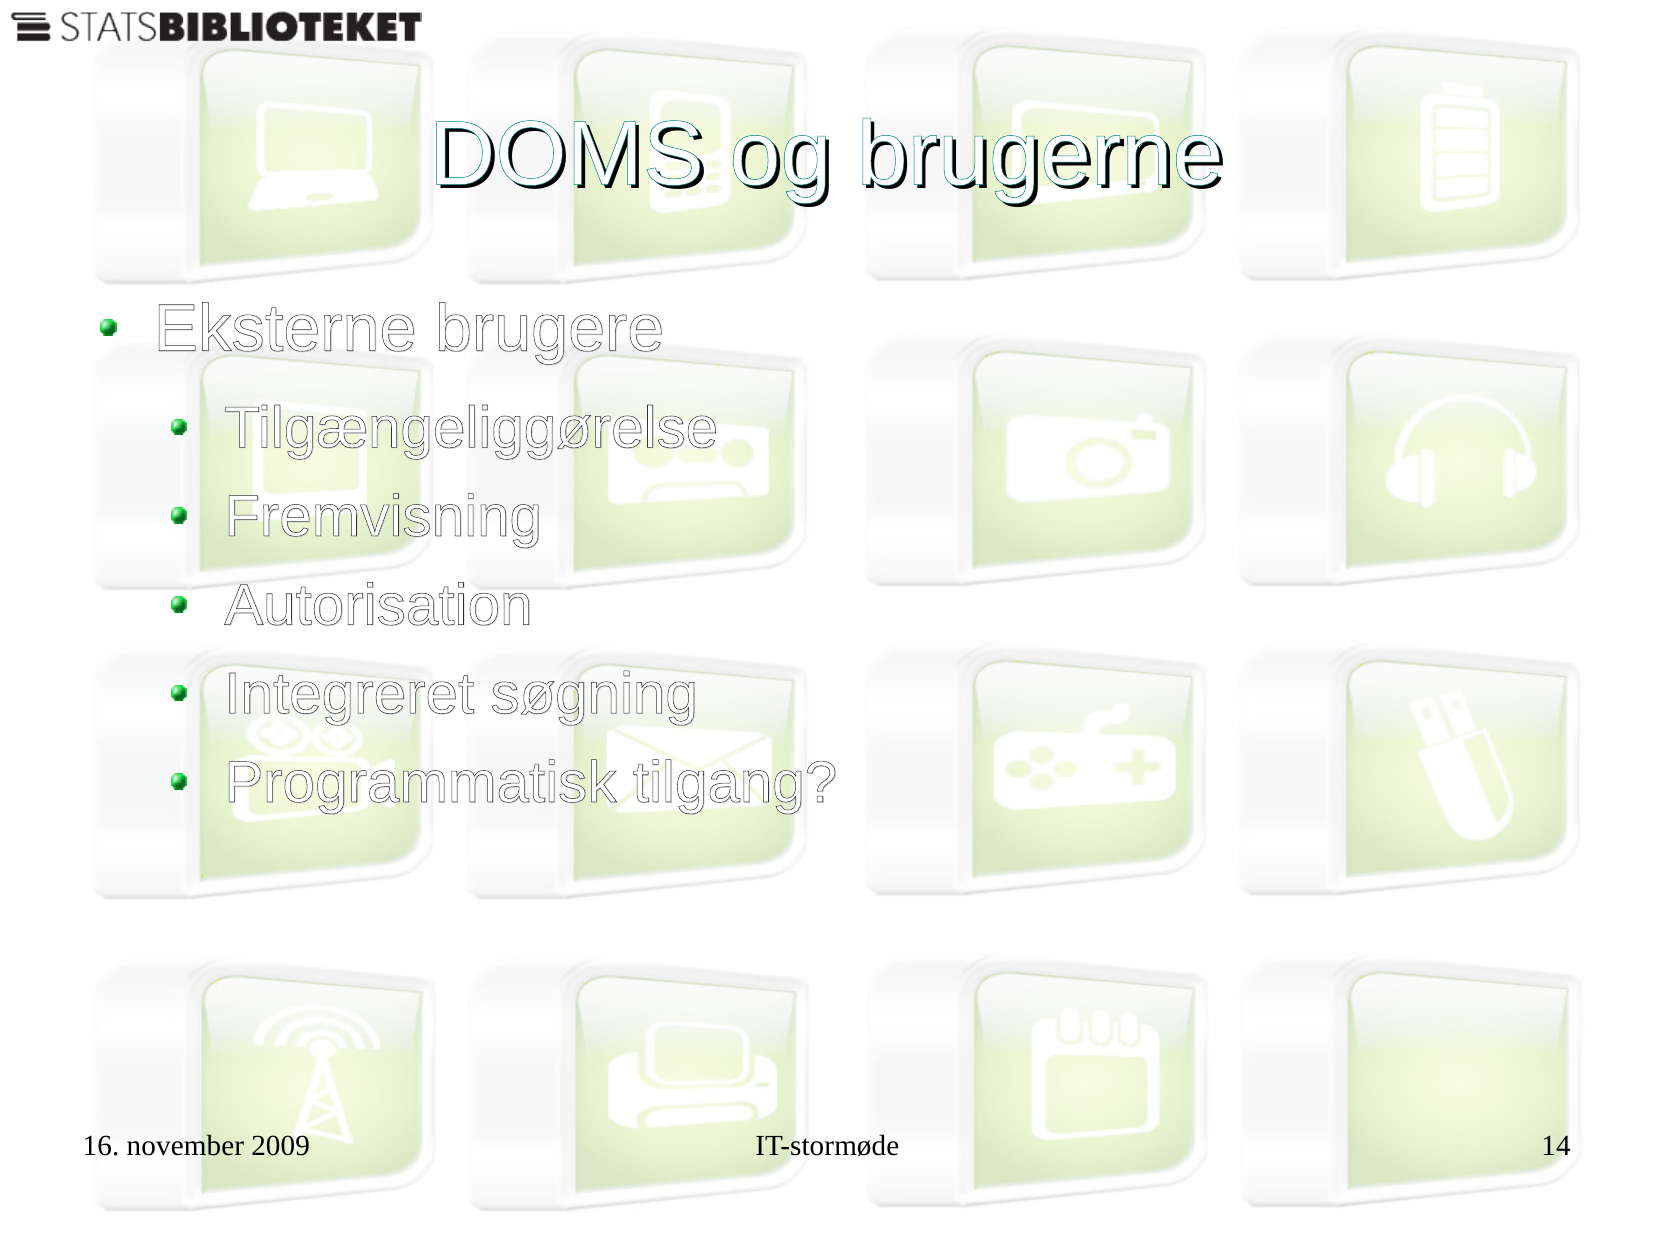

# DOMS og brugerne
Eksterne brugere
Tilgængeliggørelse
Fremvisning
Autorisation
Integreret søgning
Programmatisk tilgang?
16. november 2009
IT-stormøde
14